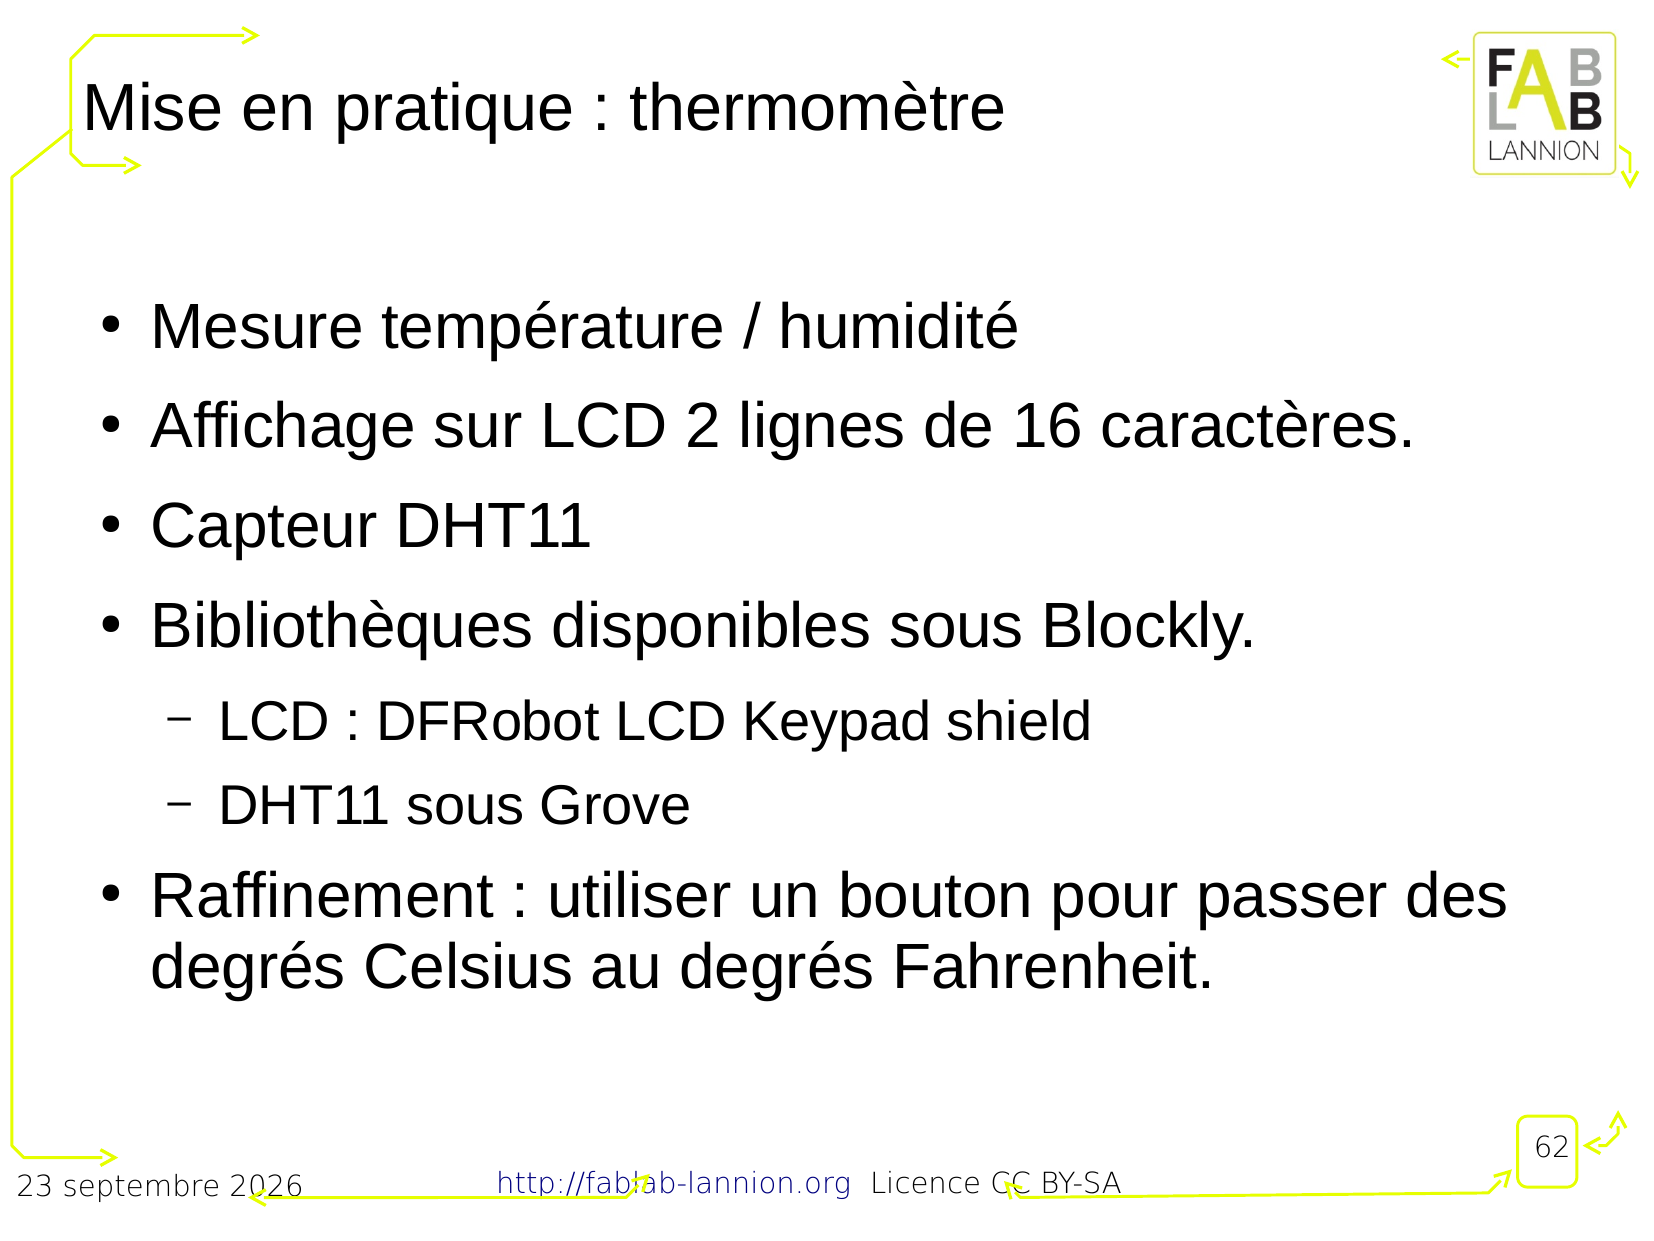

# Mise en pratique : thermomètre
Mesure température / humidité
Affichage sur LCD 2 lignes de 16 caractères.
Capteur DHT11
Bibliothèques disponibles sous Blockly.
LCD : DFRobot LCD Keypad shield
DHT11 sous Grove
Raffinement : utiliser un bouton pour passer des degrés Celsius au degrés Fahrenheit.
62